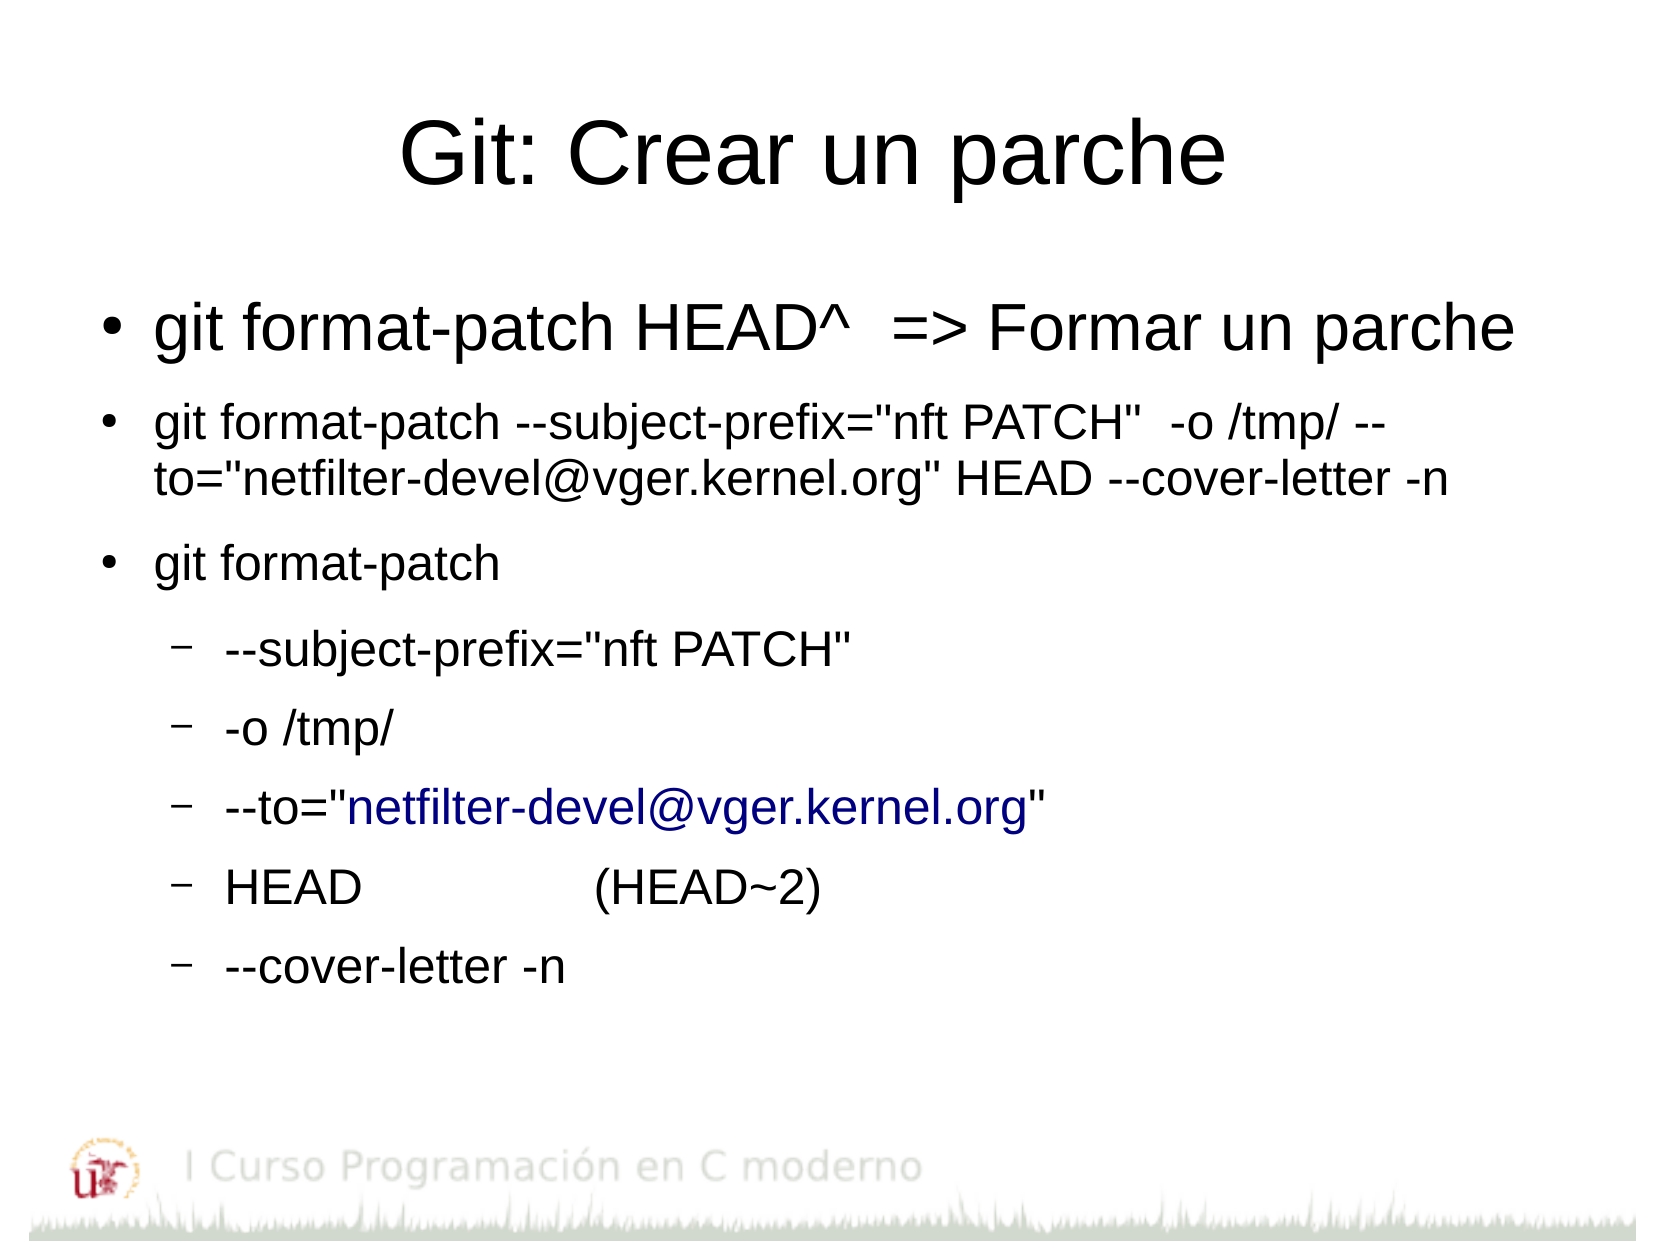

# Git: Crear un parche
git format-patch HEAD^	=> Formar un parche
git format-patch --subject-prefix="nft PATCH" -o /tmp/ --to="netfilter-devel@vger.kernel.org" HEAD --cover-letter -n
git format-patch
--subject-prefix="nft PATCH"
-o /tmp/
--to="netfilter-devel@vger.kernel.org"
HEAD				(HEAD~2)
--cover-letter -n